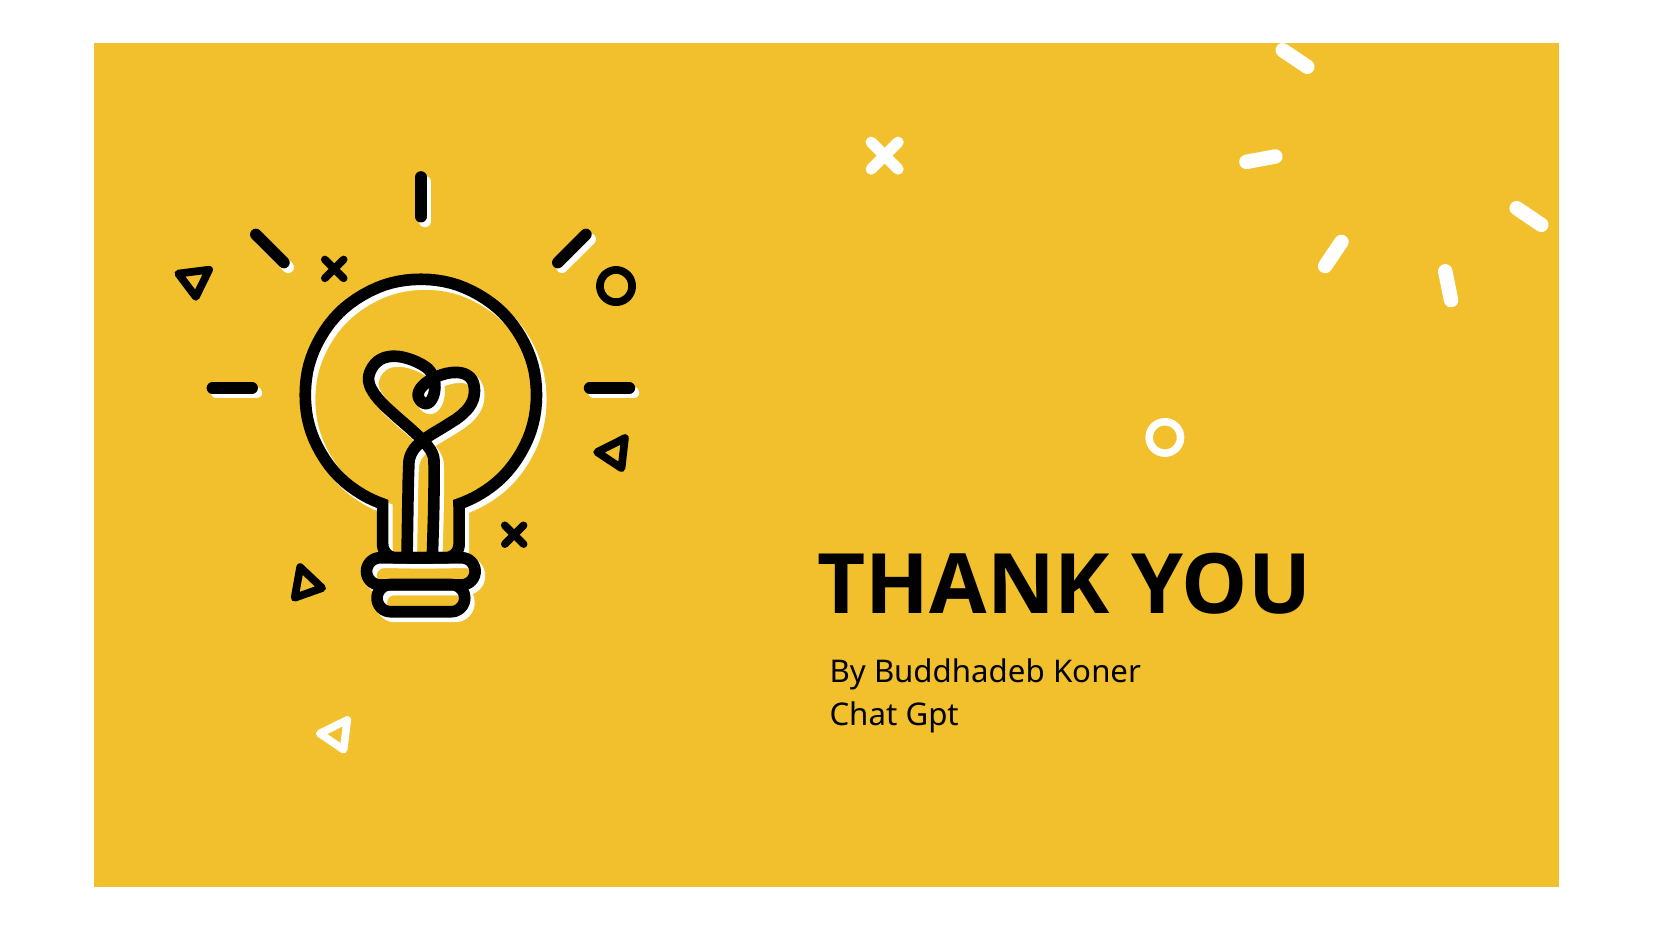

# THANK YOU
By Buddhadeb Koner
Chat Gpt